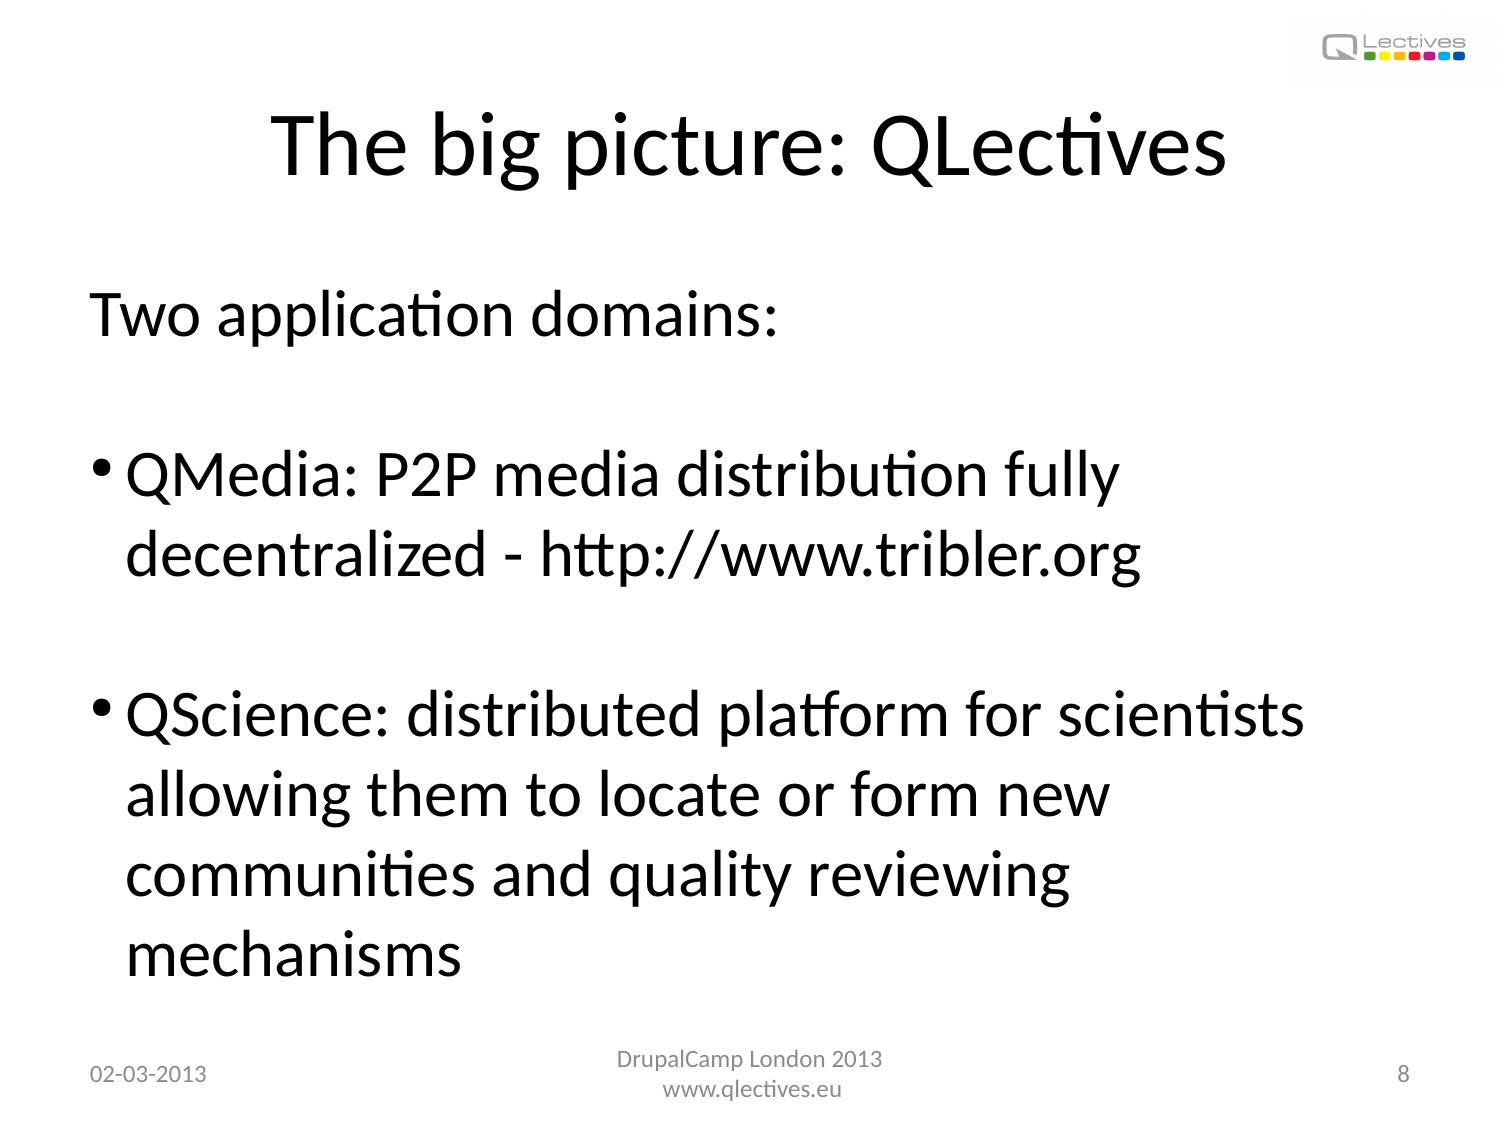

The big picture: QLectives
Two application domains:
QMedia: P2P media distribution fully decentralized - http://www.tribler.org
QScience: distributed platform for scientists allowing them to locate or form new communities and quality reviewing mechanisms
02-03-2013
DrupalCamp London 2013
 www.qlectives.eu